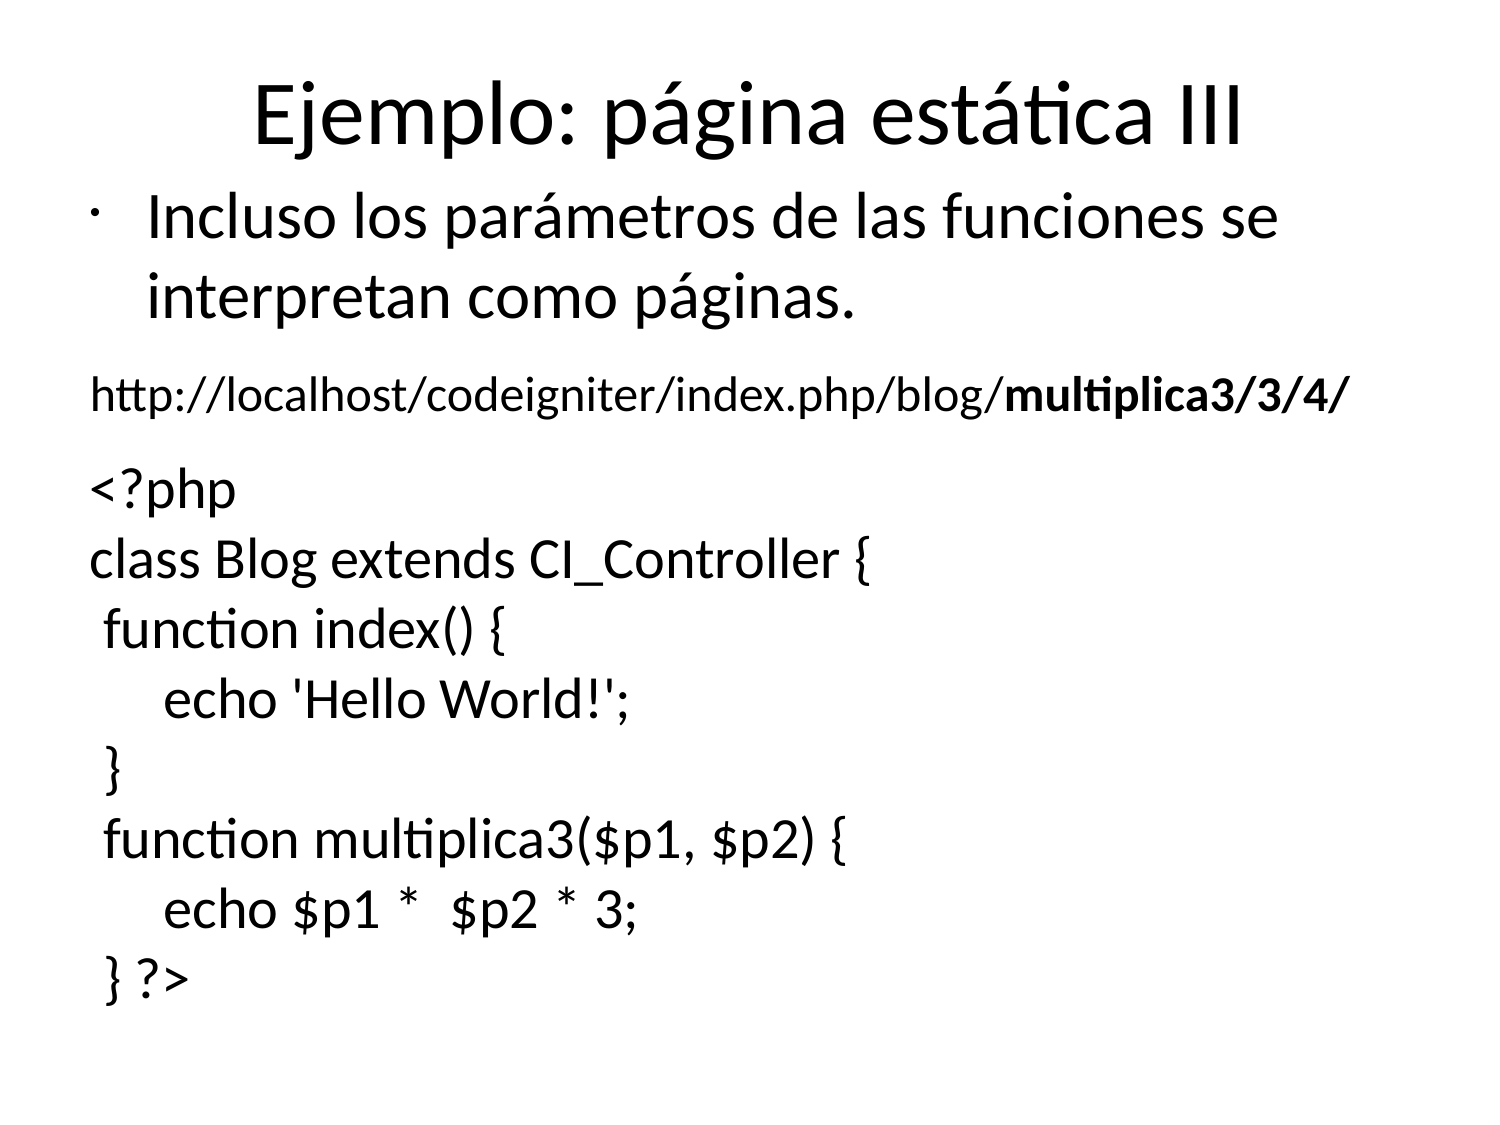

# Ejemplo: página estática III
Incluso los parámetros de las funciones se interpretan como páginas.
http://localhost/codeigniter/index.php/blog/multiplica3/3/4/
<?php
class Blog extends CI_Controller {
 function index() {
 	echo 'Hello World!';
 }
 function multiplica3($p1, $p2) {
 	echo $p1 * $p2 * 3;
 } ?>